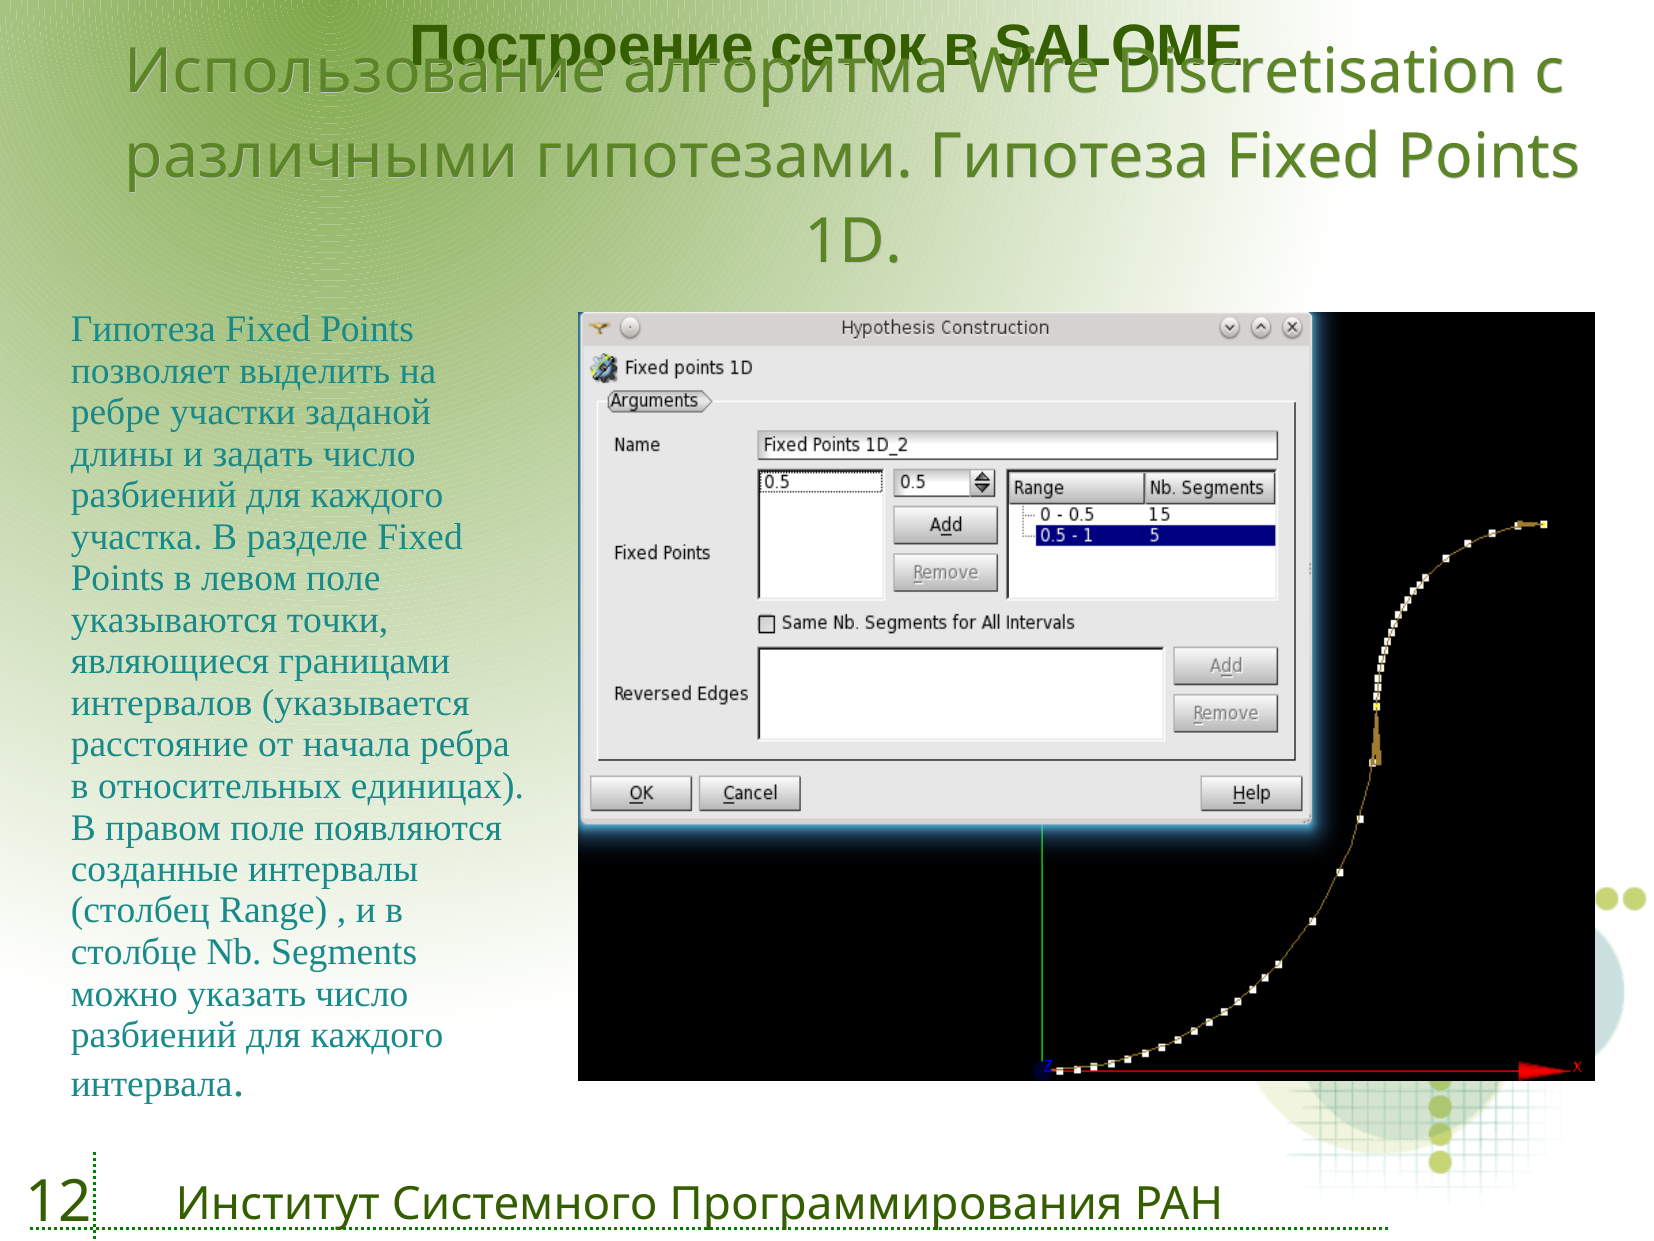

# Использование алгоритма Wire Discretisation c различными гипотезами. Гипотеза Fixed Points 1D.
Гипотеза Fixed Points позволяет выделить на ребре участки заданой длины и задать число разбиений для каждого участка. В разделе Fixed Points в левом поле указываются точки, являющиеся границами интервалов (указывается расстояние от начала ребра в относительных единицах). В правом поле появляются созданные интервалы (столбец Range) , и в столбце Nb. Segments можно указать число разбиений для каждого интервала.